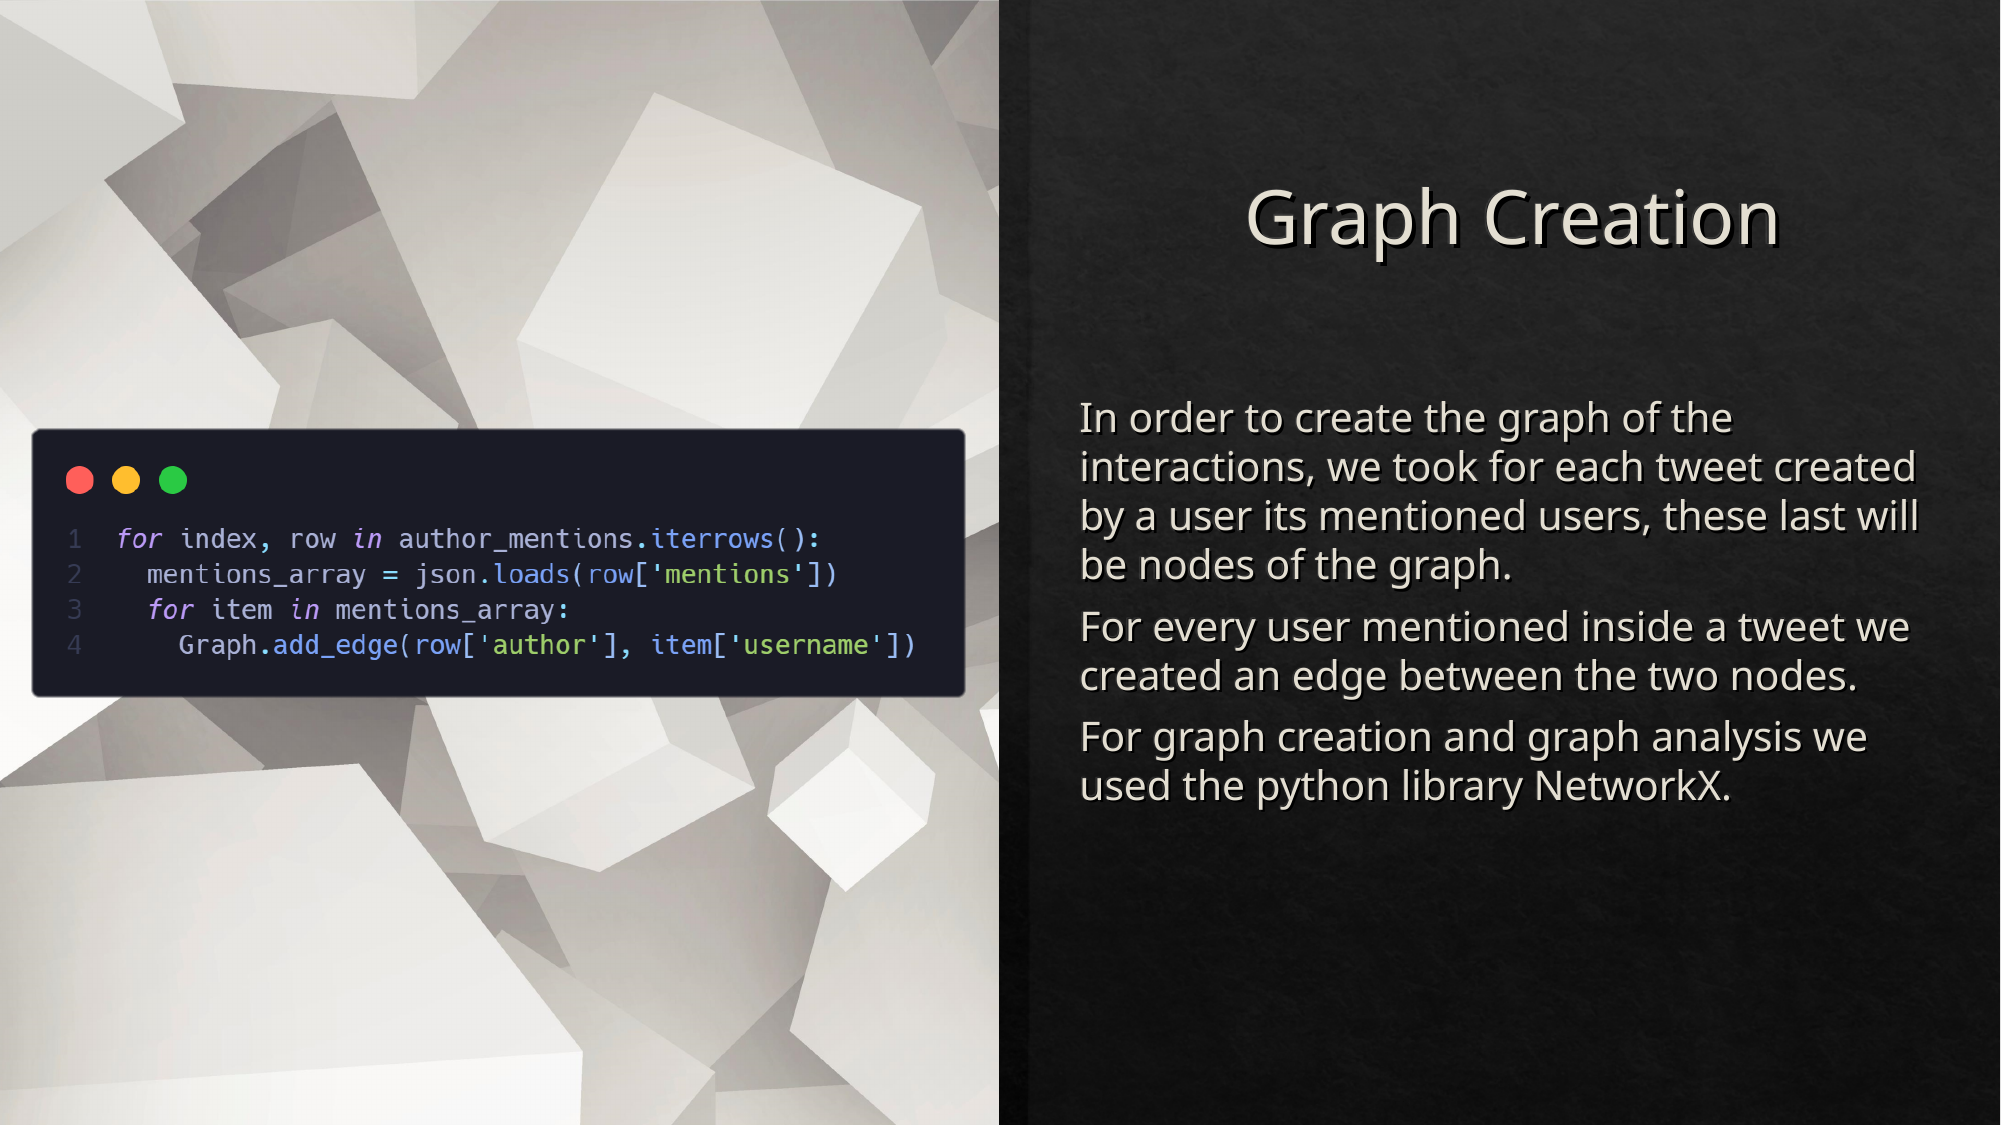

# Graph Creation
In order to create the graph of the interactions, we took for each tweet created by a user its mentioned users, these last will be nodes of the graph.
For every user mentioned inside a tweet we created an edge between the two nodes.
For graph creation and graph analysis we used the python library NetworkX.